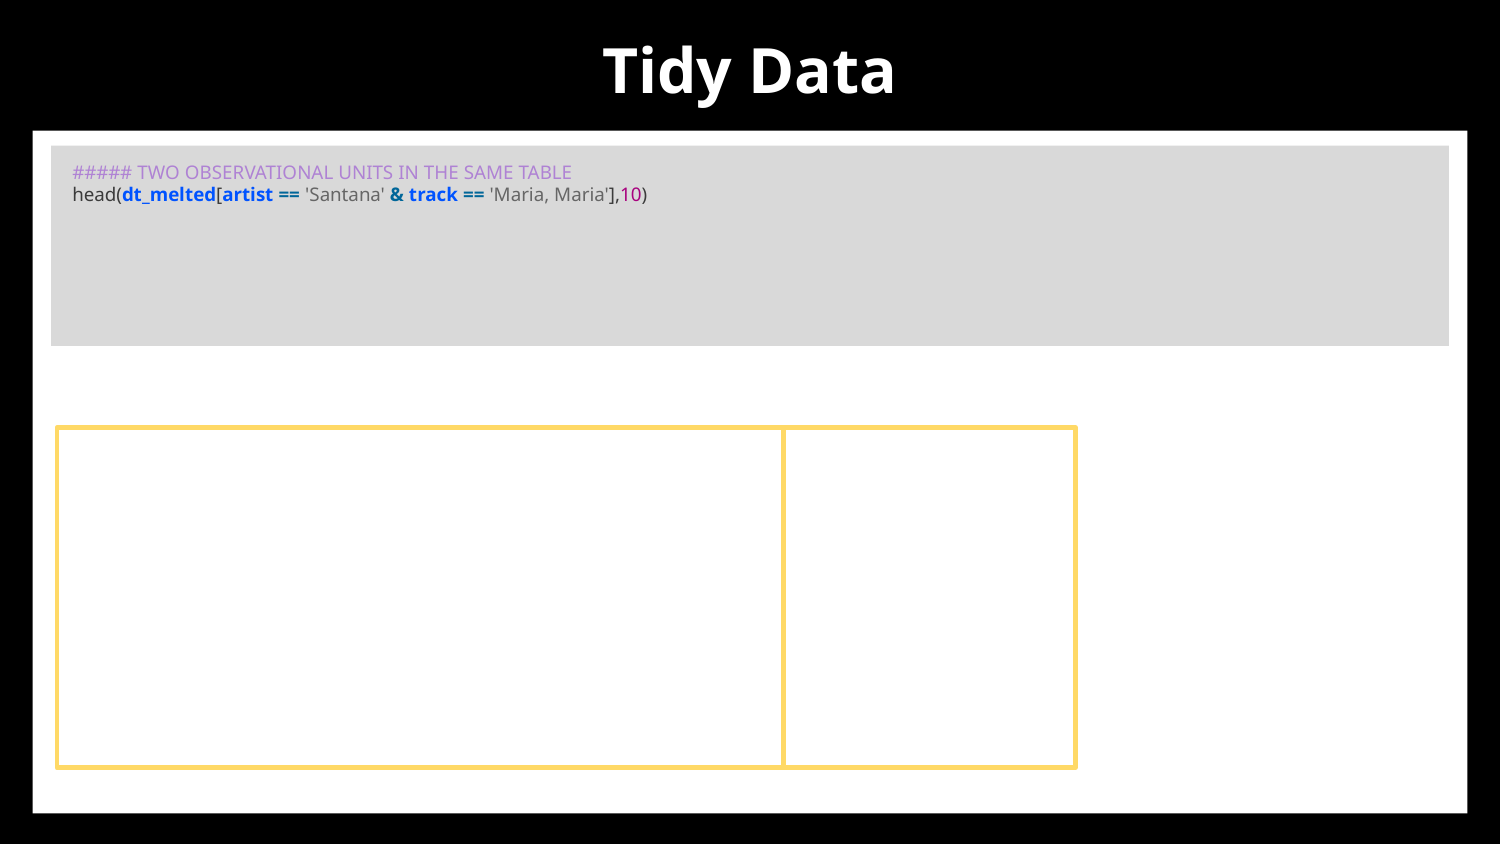

Tidy Data
##### TWO OBSERVATIONAL UNITS IN THE SAME TABLE head(dt_melted[artist == 'Santana' & track == 'Maria, Maria'],10)